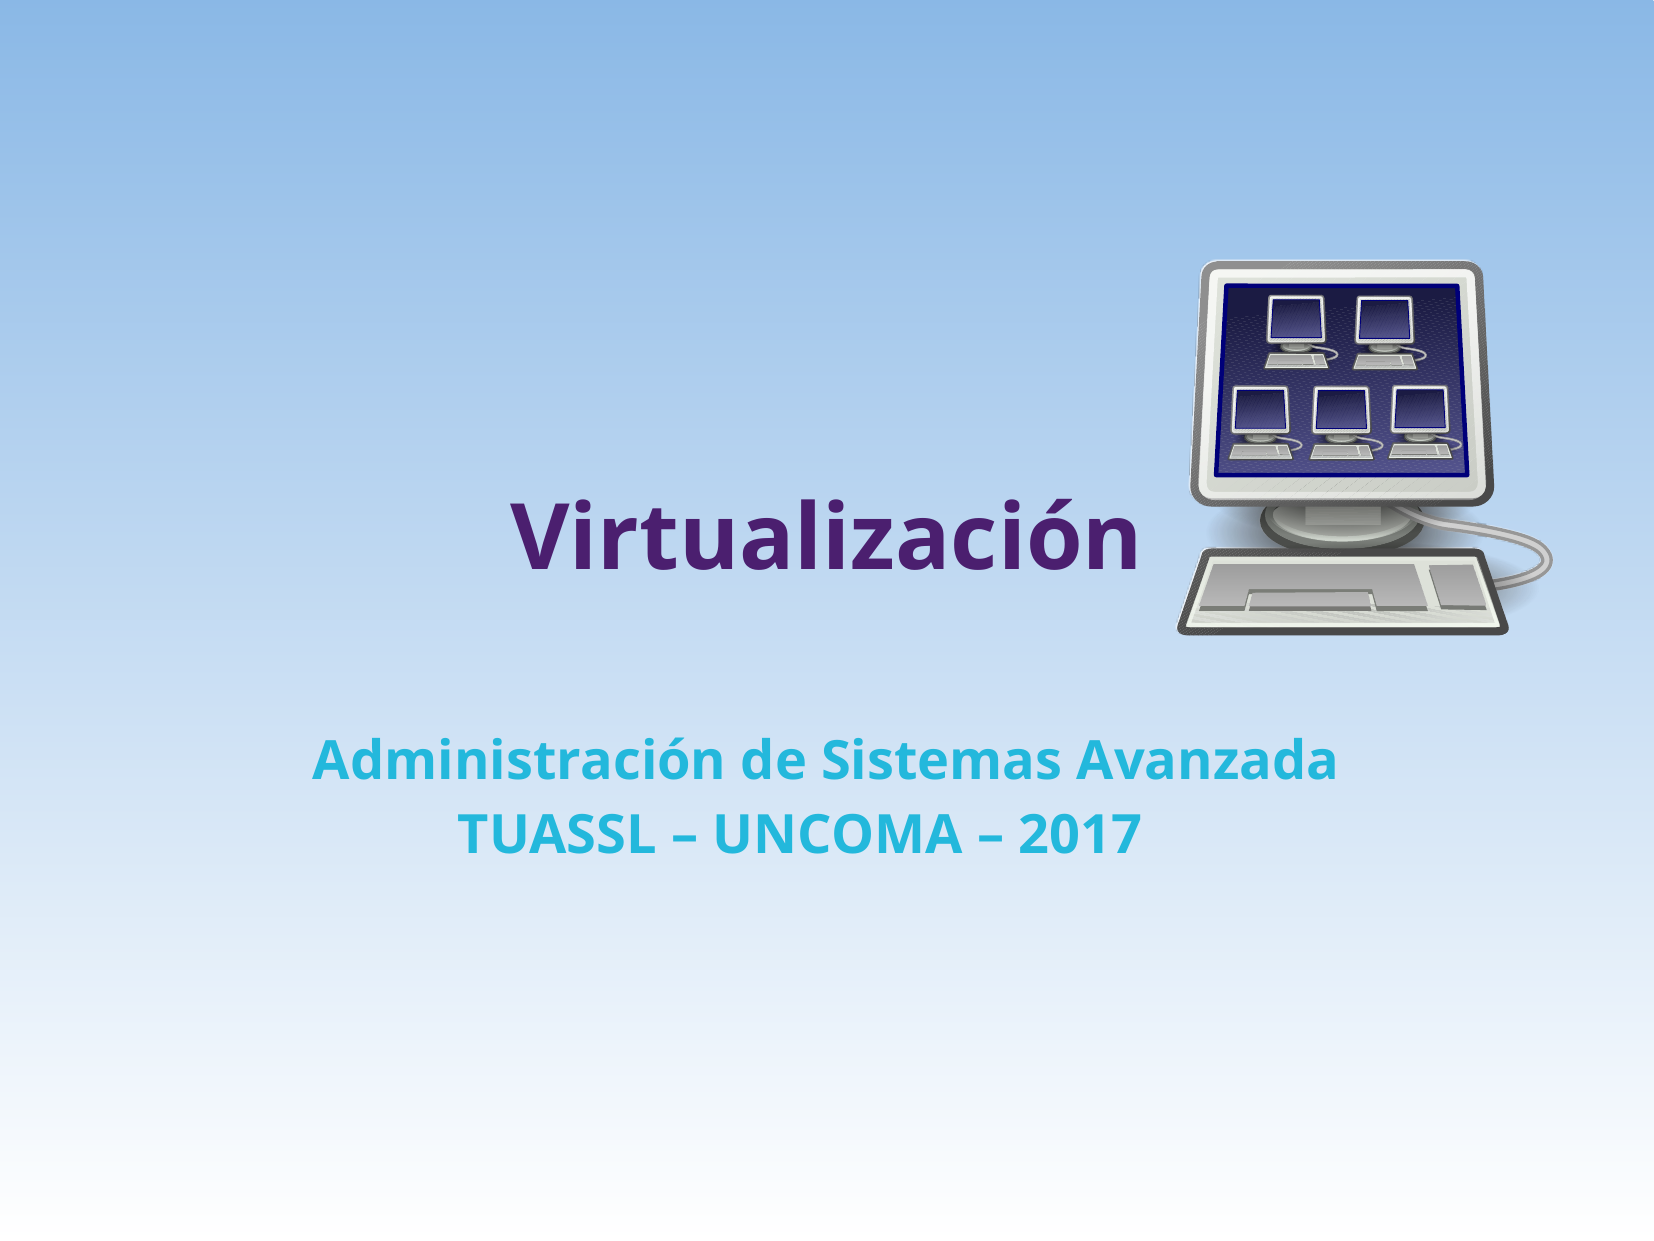

# Virtualización Administración de Sistemas Avanzada TUASSL – UNCOMA – 2017